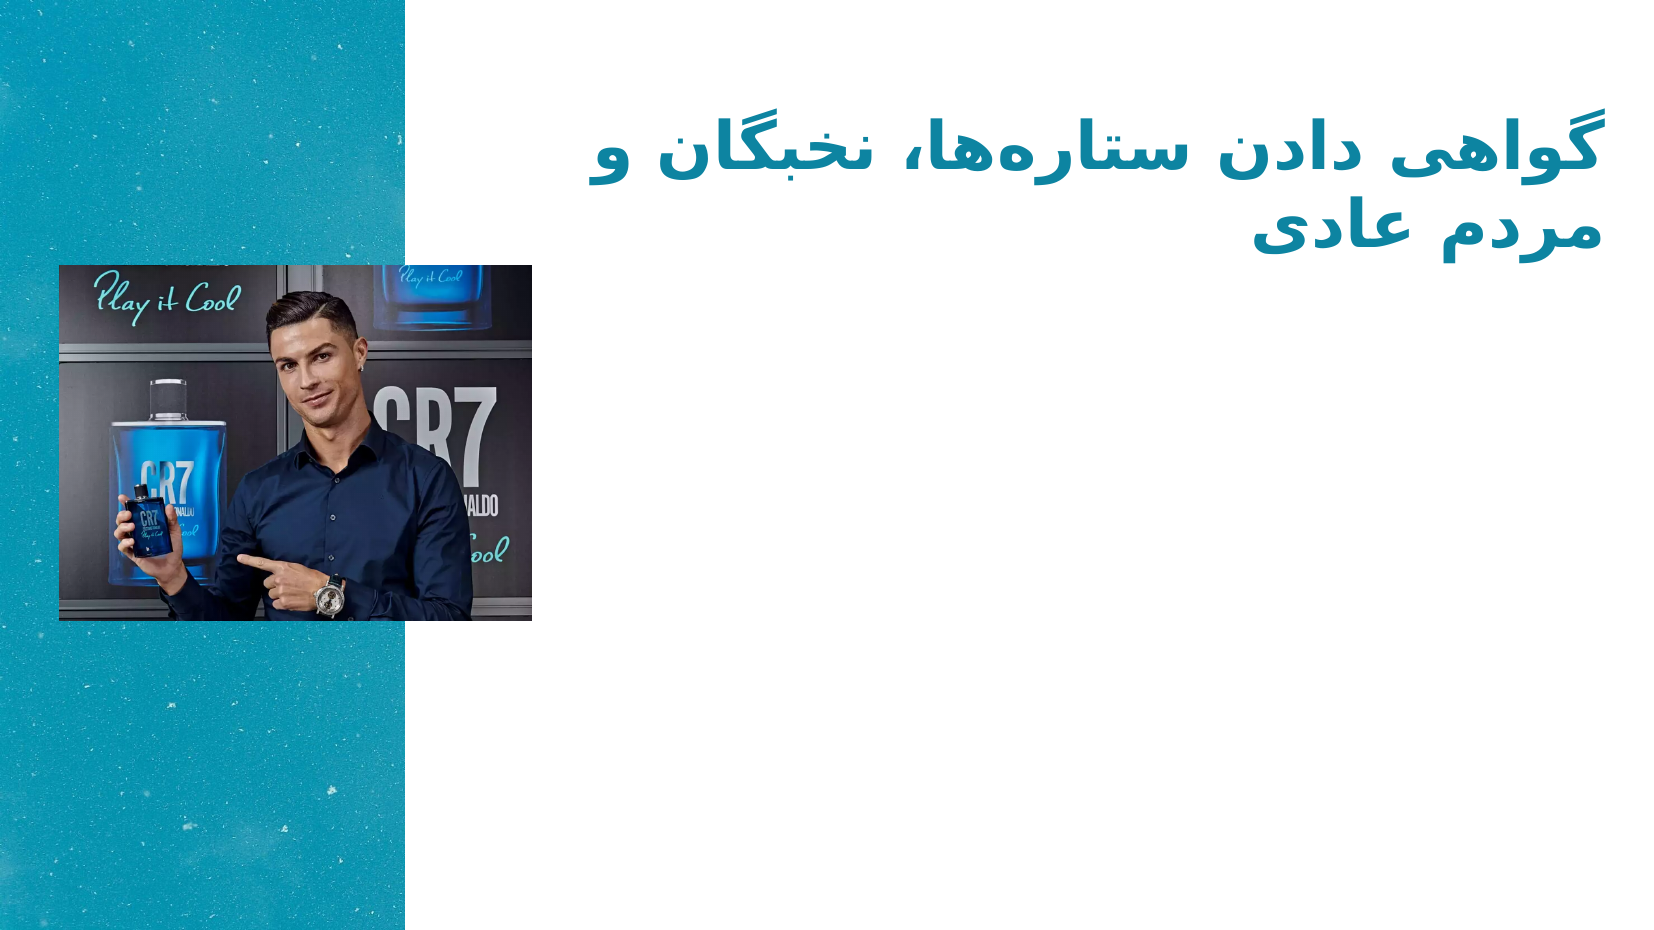

# گواهی دادن ستاره‌ها، نخبگان و مردم عادی
‫پیام‬‫‌های ‬‫رسانه‬‌ای ‬‫اغلب‬ ‫کسانی‬ ‫را‬ ‫نشان‬ ‫می‬‌دهند‬ ‫که‬ ‫دربارۀ‬ ‫یک‬ ‫محصول‪،‬‬ ‫فکر‪،‬‬ ‫عقیده‪،‬‬ ‫قانون‪،‬‬ ‫یا‬‫هر‬ ‫چیزی‬ ‫دیگر‬ ‫نظر‬ ‫می‬ ‫دهند‬‫ و‬ ‫آن‬ ‫را‬ ‫تأیید‬ ‫و‬ ‫گاهی‬ ‫هم‬ ‫رد‬ ‫می‬ ‫کنند‪.‬ ‬‫افرادی‬ ‫که‬ ‫به‬ ‫منظور‬ ‫این‬ ‫فن‬ ‫از‬ ‫آنان‬ ‫استفاده‬ ‫می‬ ‫شود‪ ،‬‬‫گاهی‬ ‫چهره‌‫ها‬‫(ستاره‫ها) ‬‫هستند‬ ‫و‬ ‫گاهی‬ ‫هم‬ ‫نخبگان‬ ‫یا‬ ‫ح‬تا ‬‫مردم‬ ‫عادی‪.‬‬ ‫این‬ ‫فن‬ ‫پای‬ ‫فرد‬ ‫سومی‬ ‫(ستاره‬‌‫ها‪،‬ ‬‫نخبگان‪،‬‬ ‫مردم‬ ‫عادی)‬ ‫را‬ ‫به‬ ‫میان‬ ‫می‬‌‫کشد‬‫ تا‬ ‫گیرندۀ‬ ‫پیام‬ ‫آنچه‬ ‫را‬ ‫هدف ‬‫فرستنده‬ ‫بوده‬ ‫است‪،‬‬ ‫راحت‬‌‫تر‬ ‫بپذیرد؛‬ ‫چرا‬ ‫که‬ ‫اگر‬ ‫سازندۀ‬ ‫پیام‪،‬‬ ‫چنین‬ ‫نظری‬ ‫را‬ ‫مستقیم‬ ‫به‬ ‫ما‬ ‫منتقل‬ ‫می‌‫کرد‬‫ در‬ ‫پذیرش‬ ‫آن‬ ‫تردید‬ ‫می‬‌کردیم‪.‬‬ ‫چهره‬‌‫هایی ‬‫که‬ ‫شما‬ ‫را‬ ‫به‬ ‫استفاده‬ ‫از‬ ‫فلان‬ ‫نام‬ ‫تجاری‬‬‫ پوشاک‬ ‫یا‬ ‫یک‬ ‫عمل‬ ‫اجتماعی‬ ‫پسندیده‬ ‫تشویق‬ ‫می‬‌‫کنند‪ ،‬‬‫چنین‬ ‫نقشی‬ ‫دارند‪.‬‬